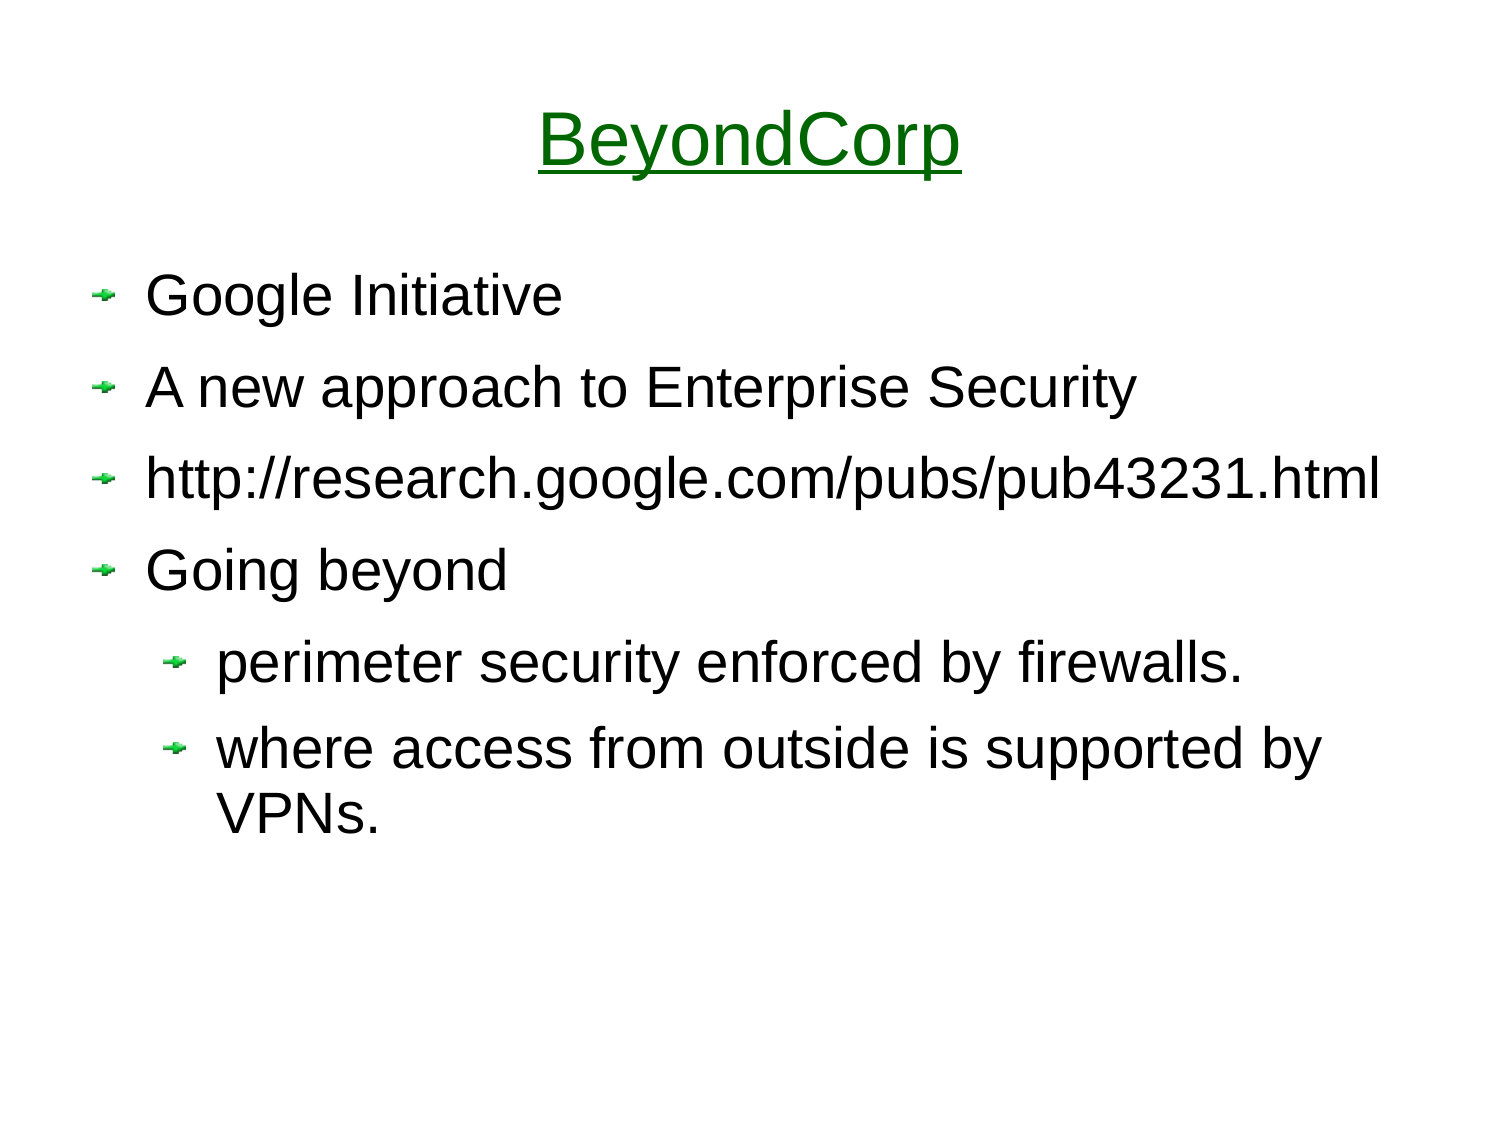

# BeyondCorp
Google Initiative
A new approach to Enterprise Security
http://research.google.com/pubs/pub43231.html
Going beyond
perimeter security enforced by firewalls.
where access from outside is supported by VPNs.